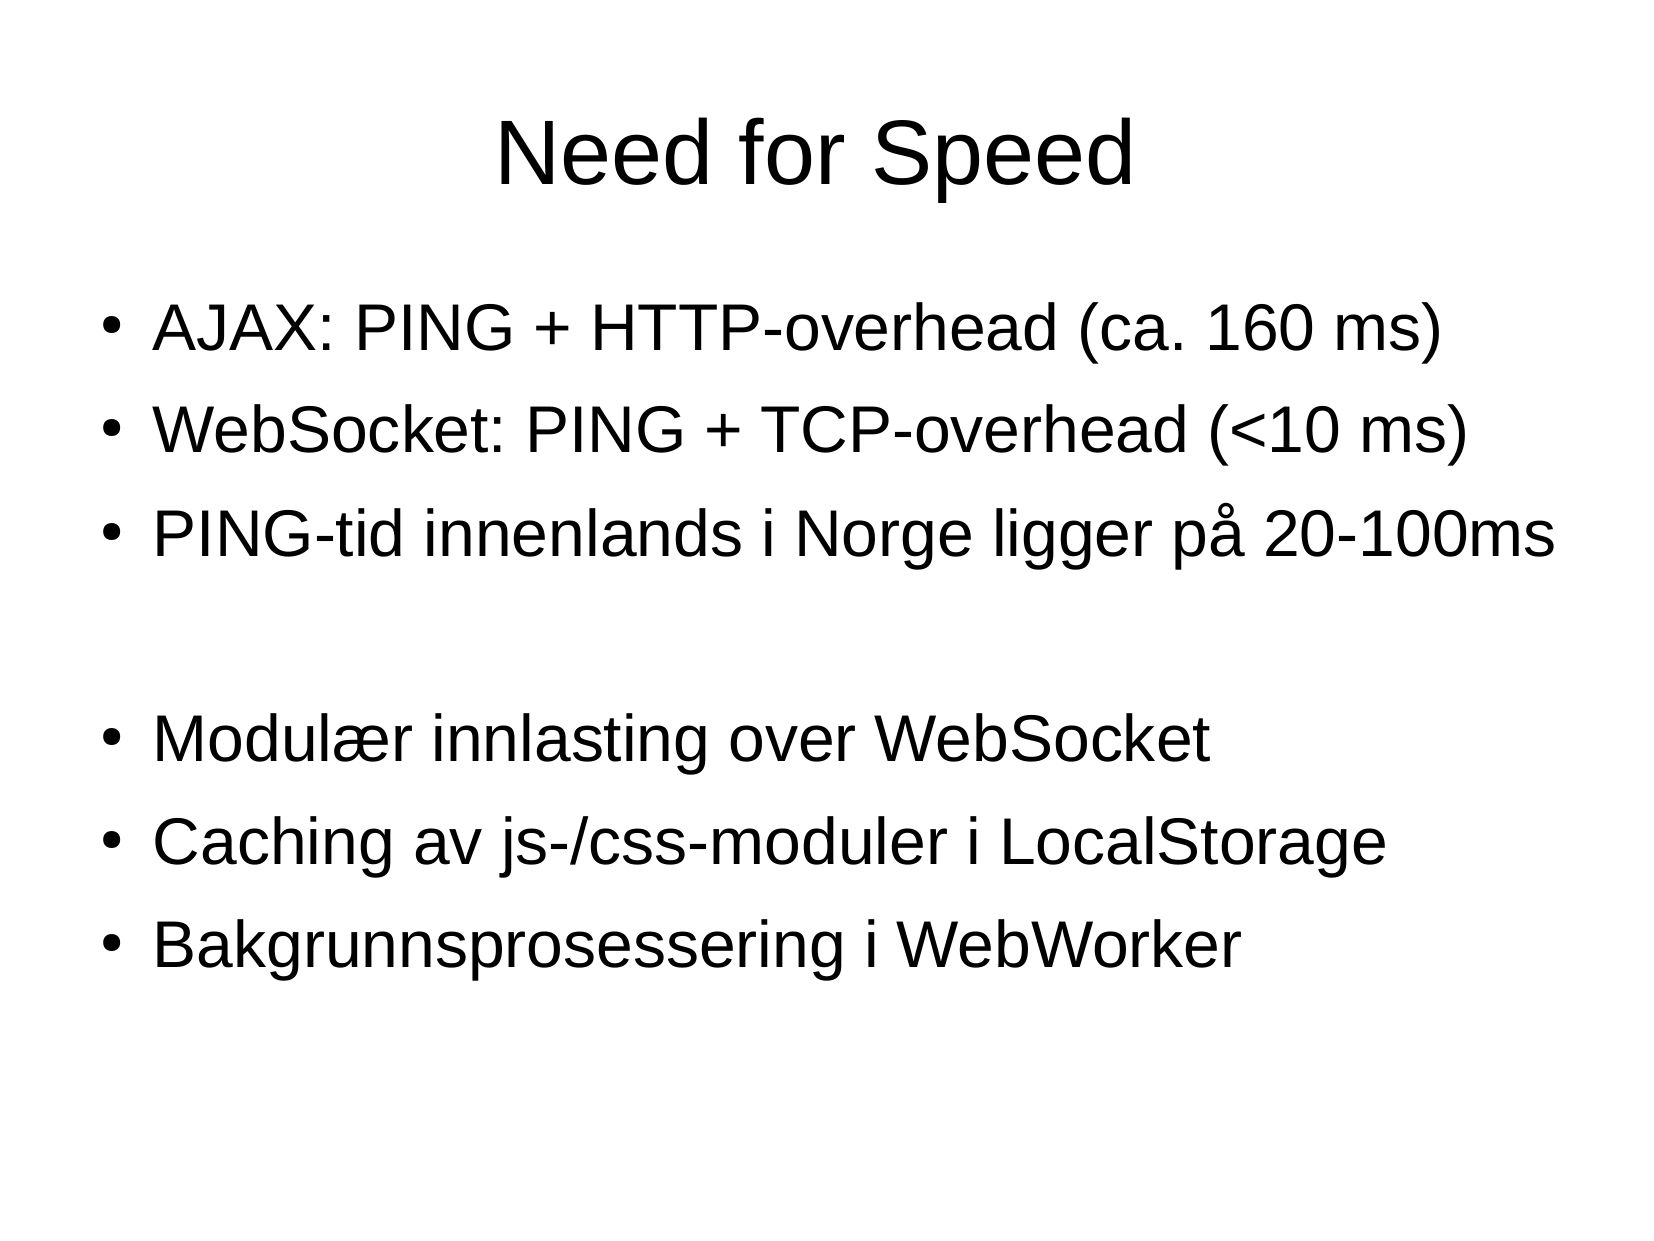

# Need for Speed
AJAX: PING + HTTP-overhead (ca. 160 ms)
WebSocket: PING + TCP-overhead (<10 ms)
PING-tid innenlands i Norge ligger på 20-100ms
Modulær innlasting over WebSocket
Caching av js-/css-moduler i LocalStorage
Bakgrunnsprosessering i WebWorker